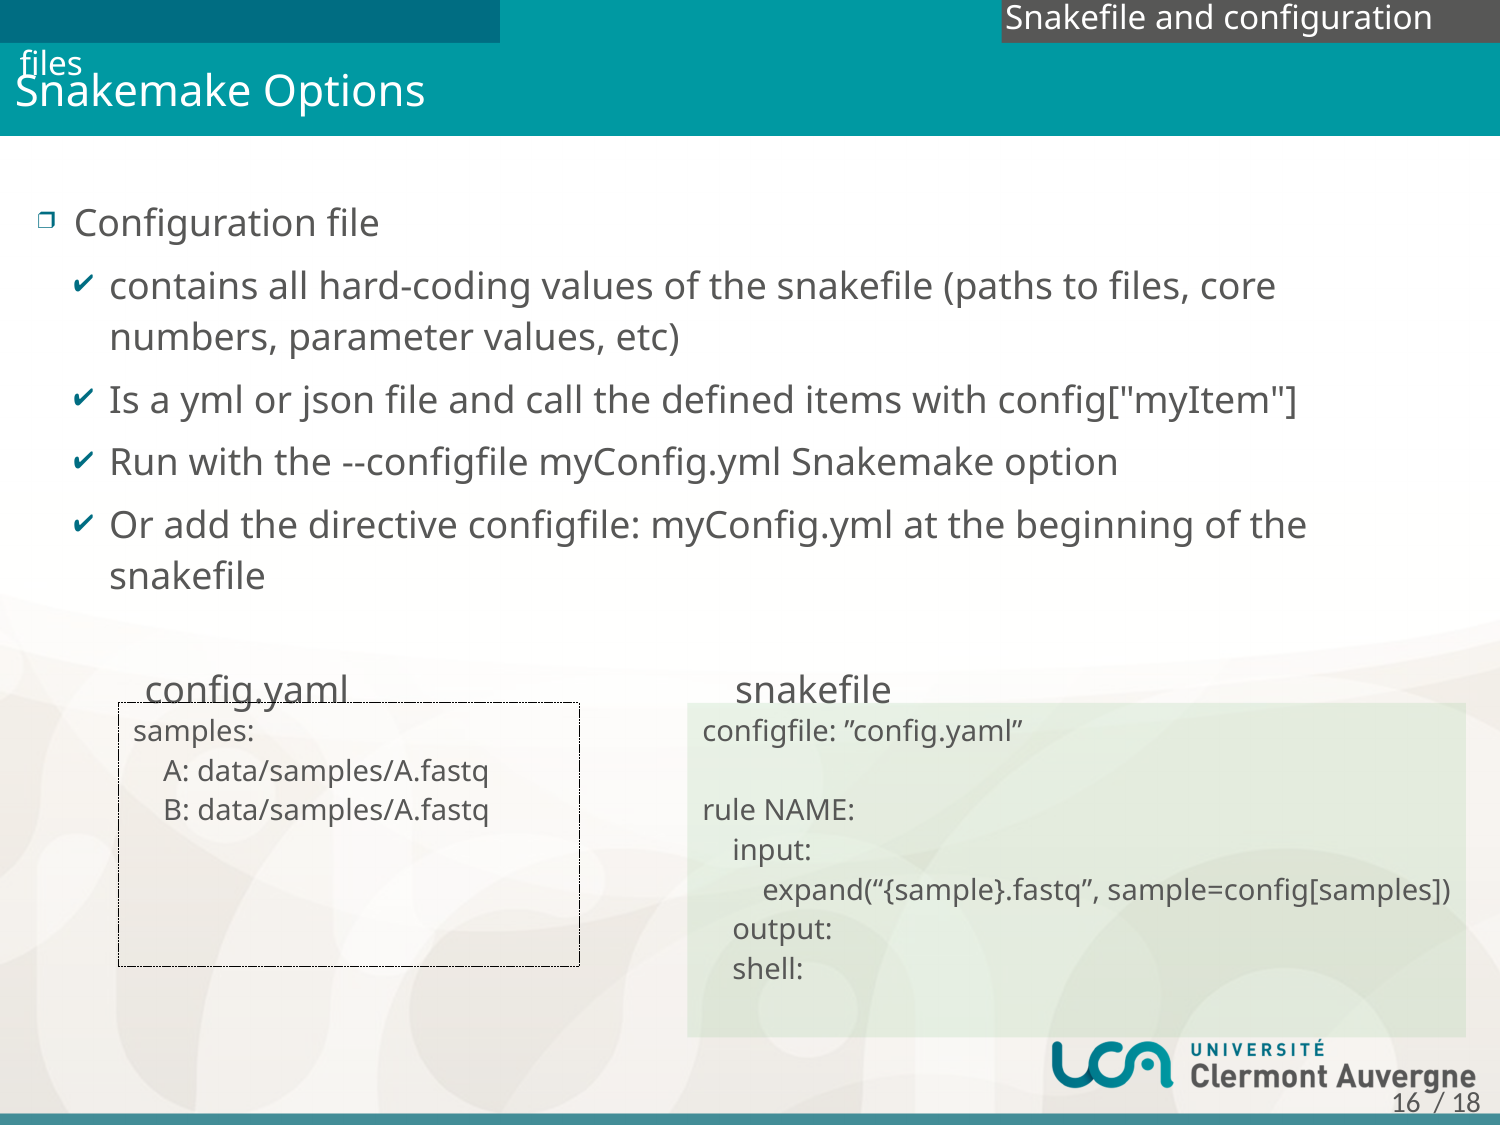

Snakefile and configuration files
Snakemake Options
Configuration file
contains all hard-coding values of the snakefile (paths to files, core numbers, parameter values, etc)
Is a yml or json file and call the defined items with config["myItem"]
Run with the --configfile myConfig.yml Snakemake option
Or add the directive configfile: myConfig.yml at the beginning of the snakefile
config.yaml						snakefile
samples:
 A: data/samples/A.fastq
 B: data/samples/A.fastq
configfile: ”config.yaml”
rule NAME:
 input:
 expand(“{sample}.fastq”, sample=config[samples])
 output:
 shell:
16